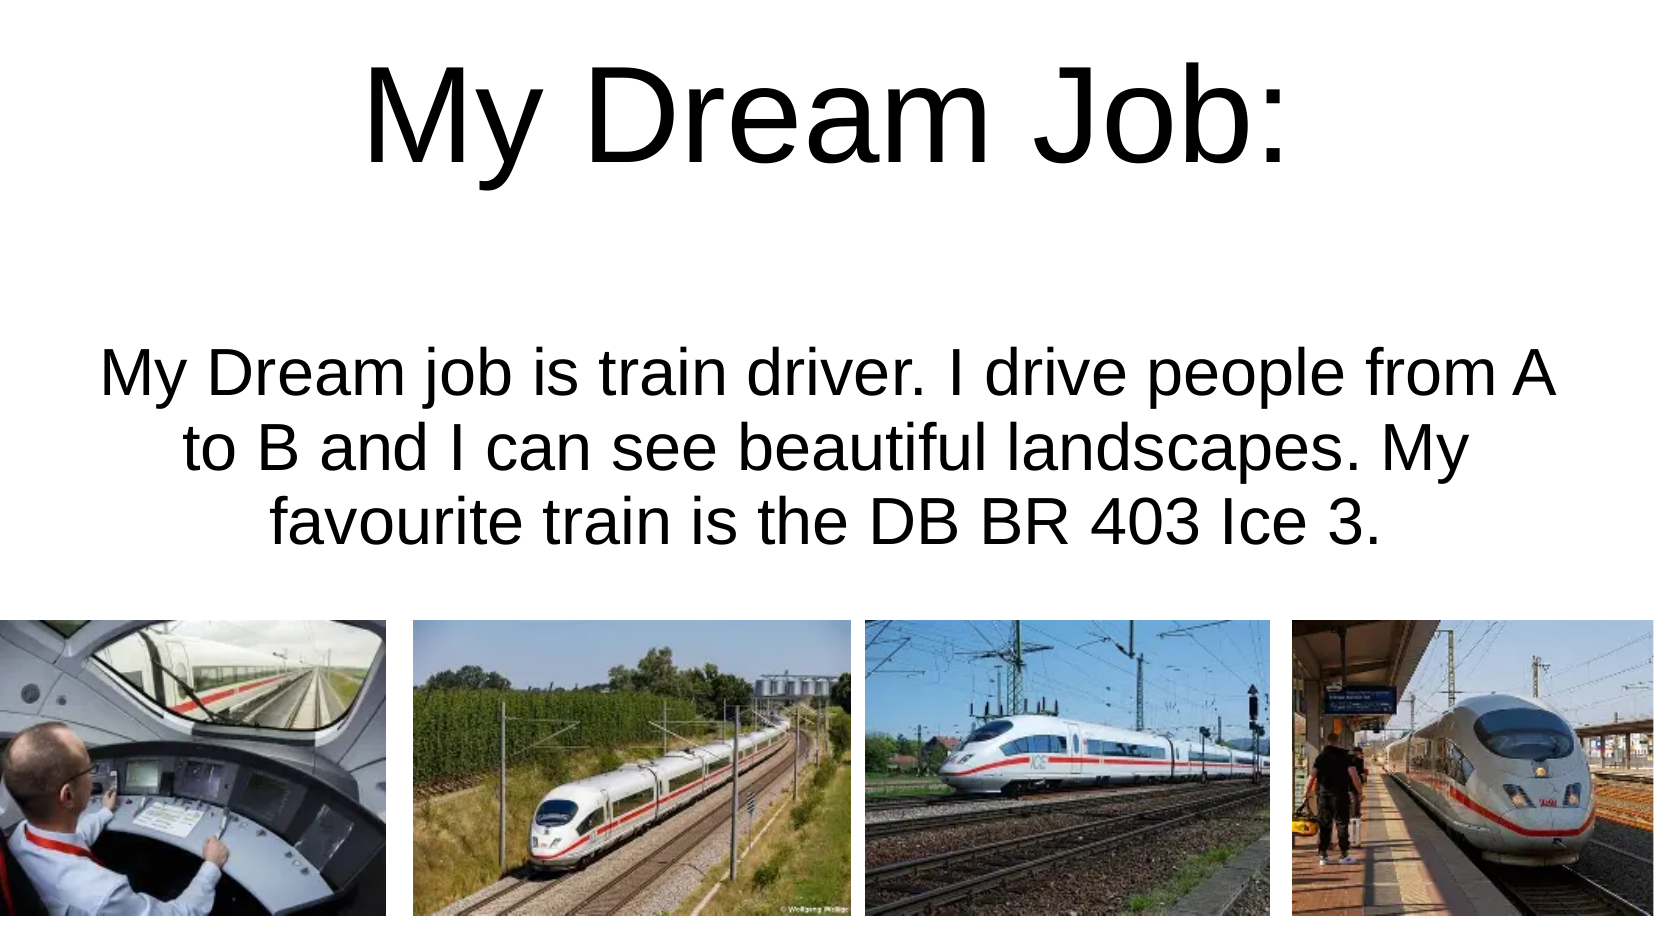

# My Dream Job:
My Dream job is train driver. I drive people from A to B and I can see beautiful landscapes. My favourite train is the DB BR 403 Ice 3.